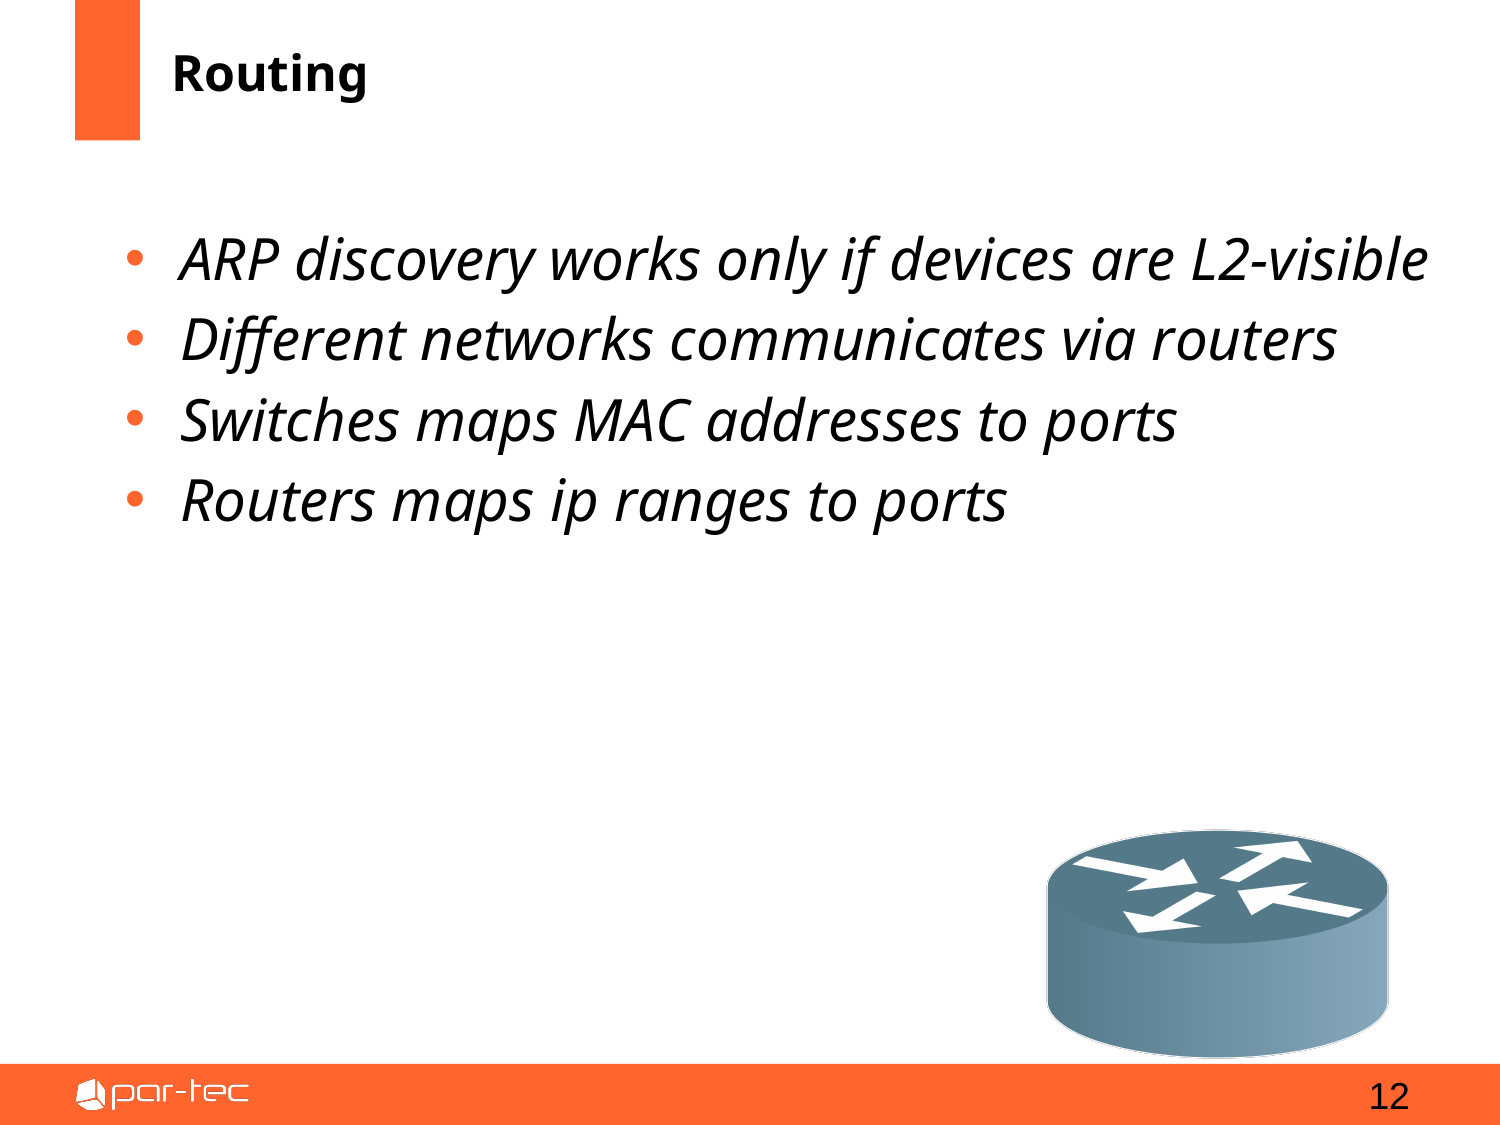

Routing
ARP discovery works only if devices are L2-visible
Different networks communicates via routers
Switches maps MAC addresses to ports
Routers maps ip ranges to ports